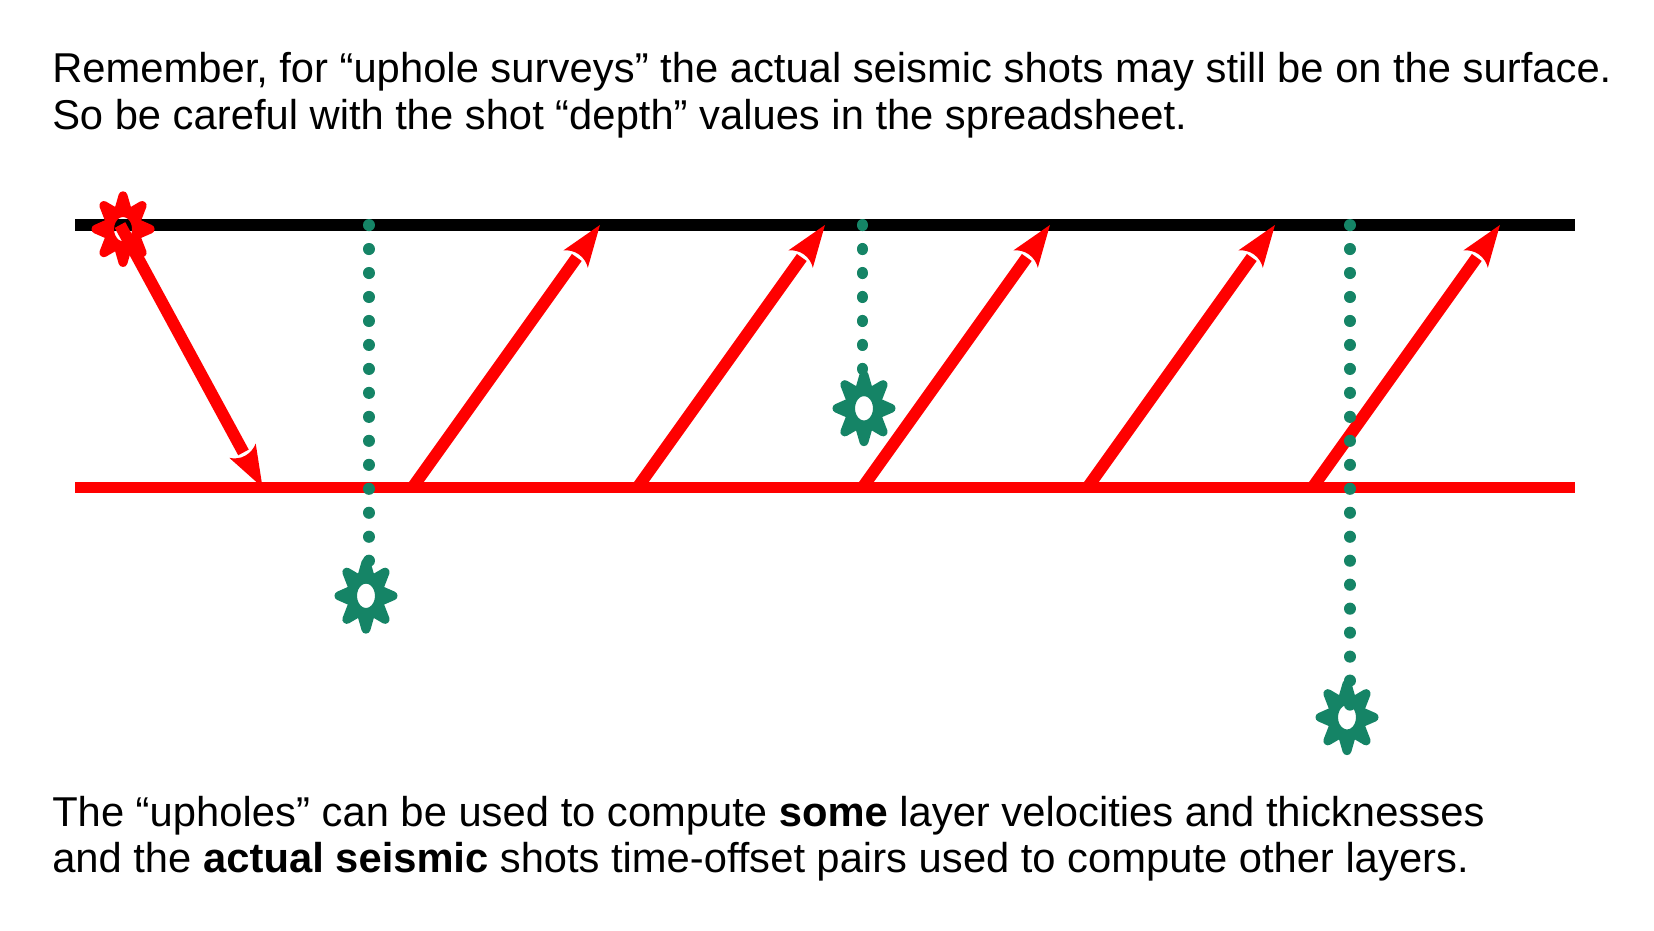

Remember, for “uphole surveys” the actual seismic shots may still be on the surface.
So be careful with the shot “depth” values in the spreadsheet.
The “upholes” can be used to compute some layer velocities and thicknesses
and the actual seismic shots time-offset pairs used to compute other layers.